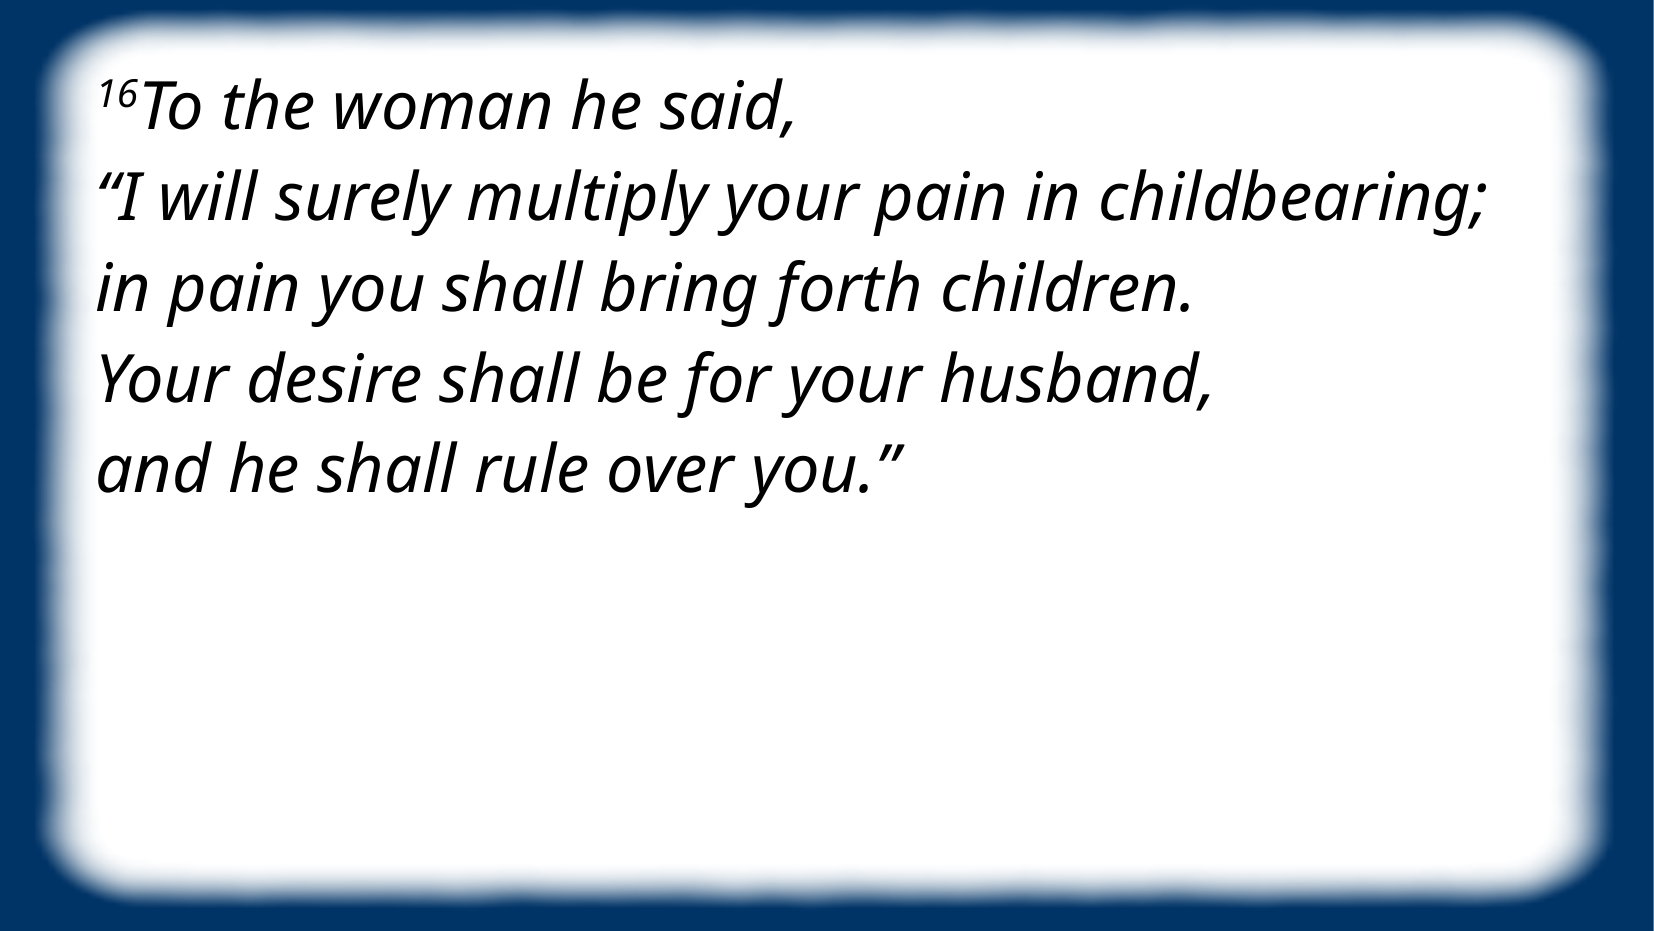

16To the woman he said,
“I will surely multiply your pain in childbearing;
in pain you shall bring forth children.
Your desire shall be for your husband,
and he shall rule over you.”